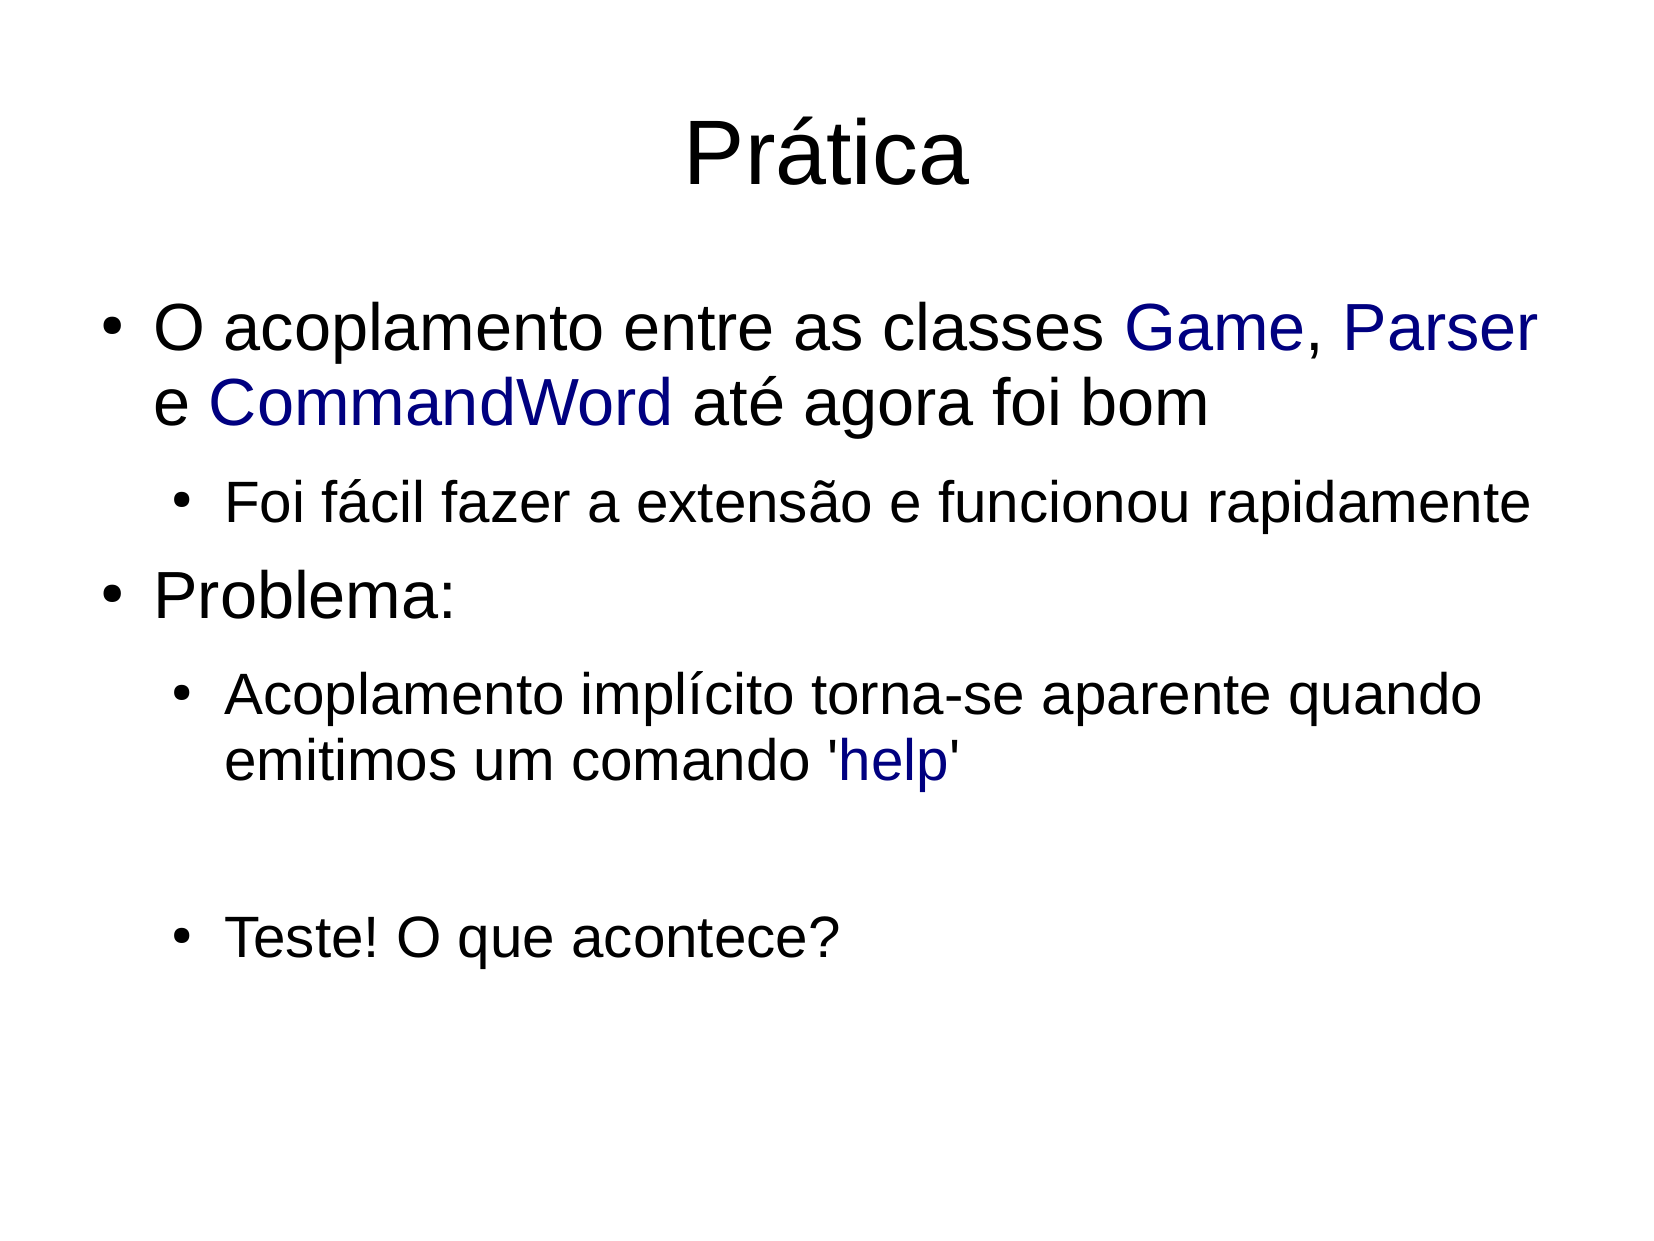

# Prática
O acoplamento entre as classes Game, Parser e CommandWord até agora foi bom
Foi fácil fazer a extensão e funcionou rapidamente
Problema:
Acoplamento implícito torna-se aparente quando emitimos um comando 'help'
Teste! O que acontece?